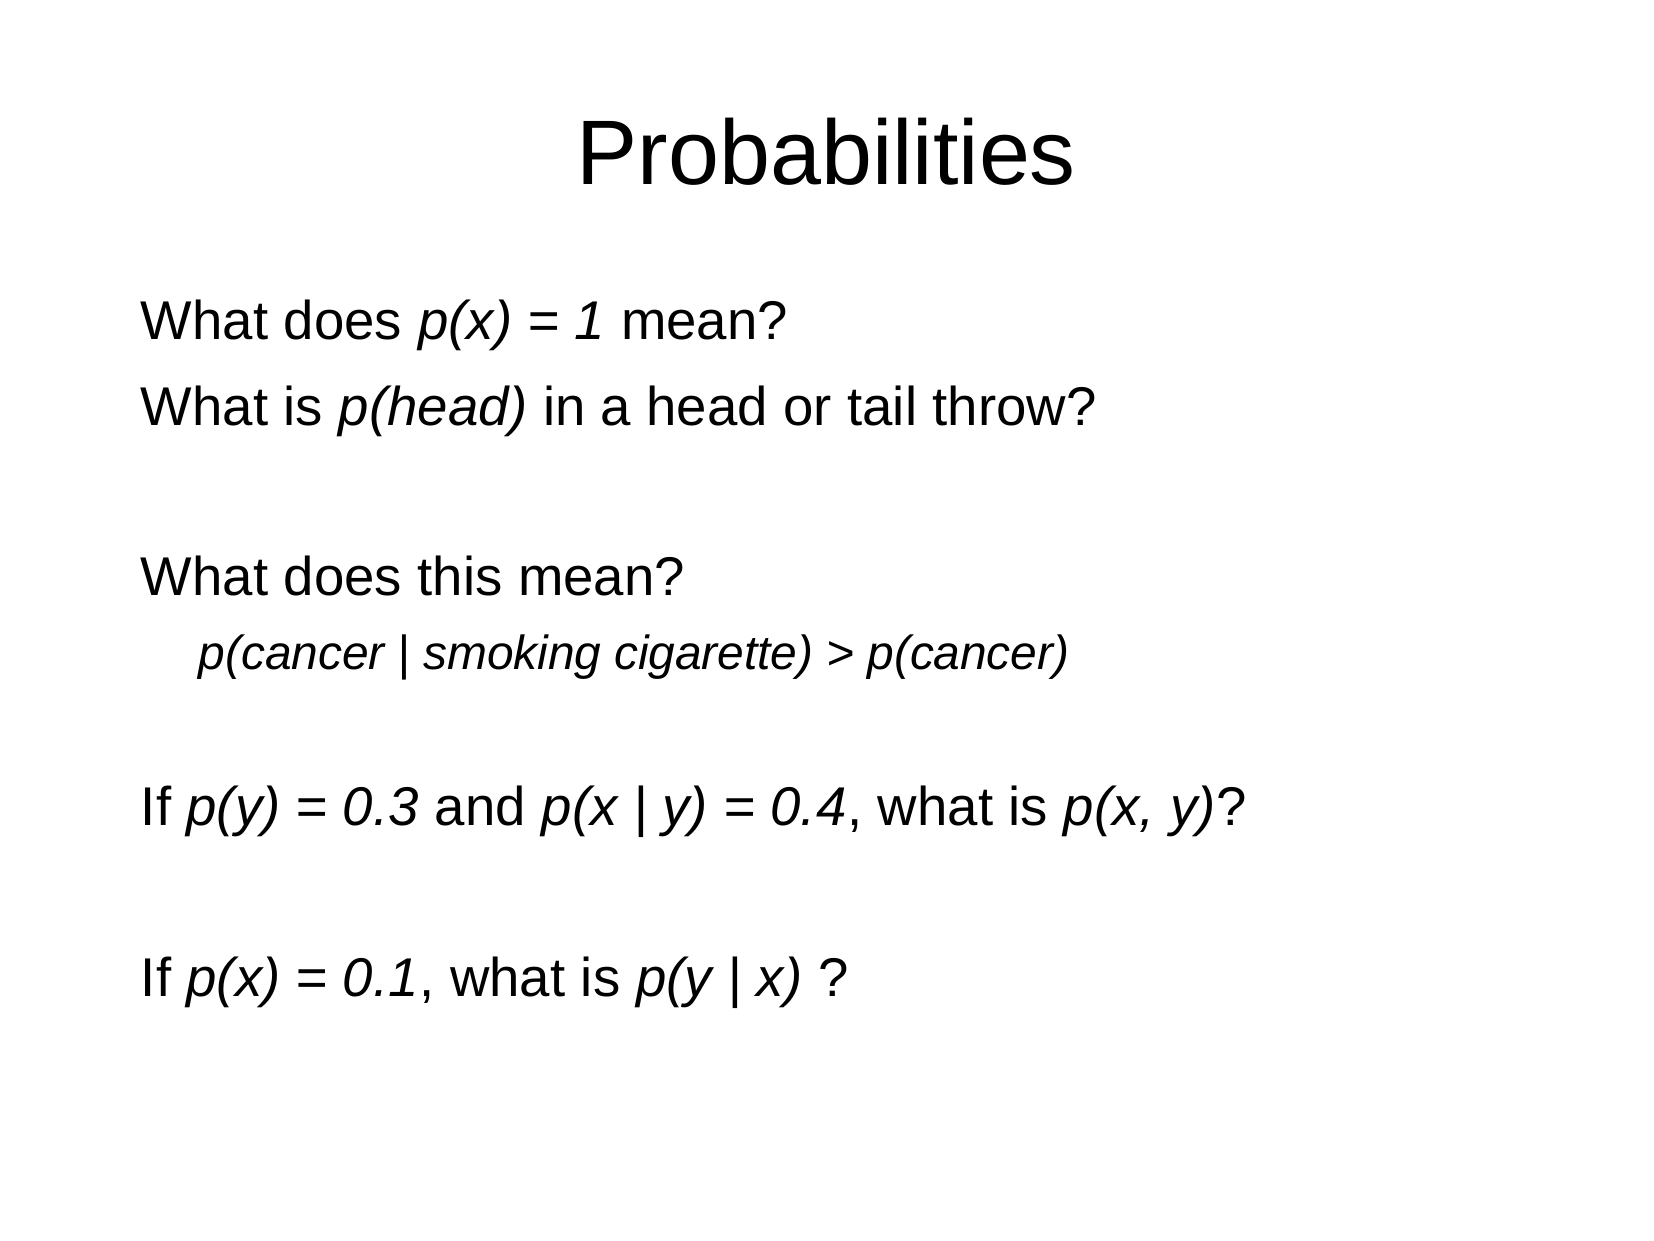

# Probabilities
What does p(x) = 1 mean?
What is p(head) in a head or tail throw?
What does this mean?
p(cancer | smoking cigarette) > p(cancer)
If p(y) = 0.3 and p(x | y) = 0.4, what is p(x, y)?
If p(x) = 0.1, what is p(y | x) ?